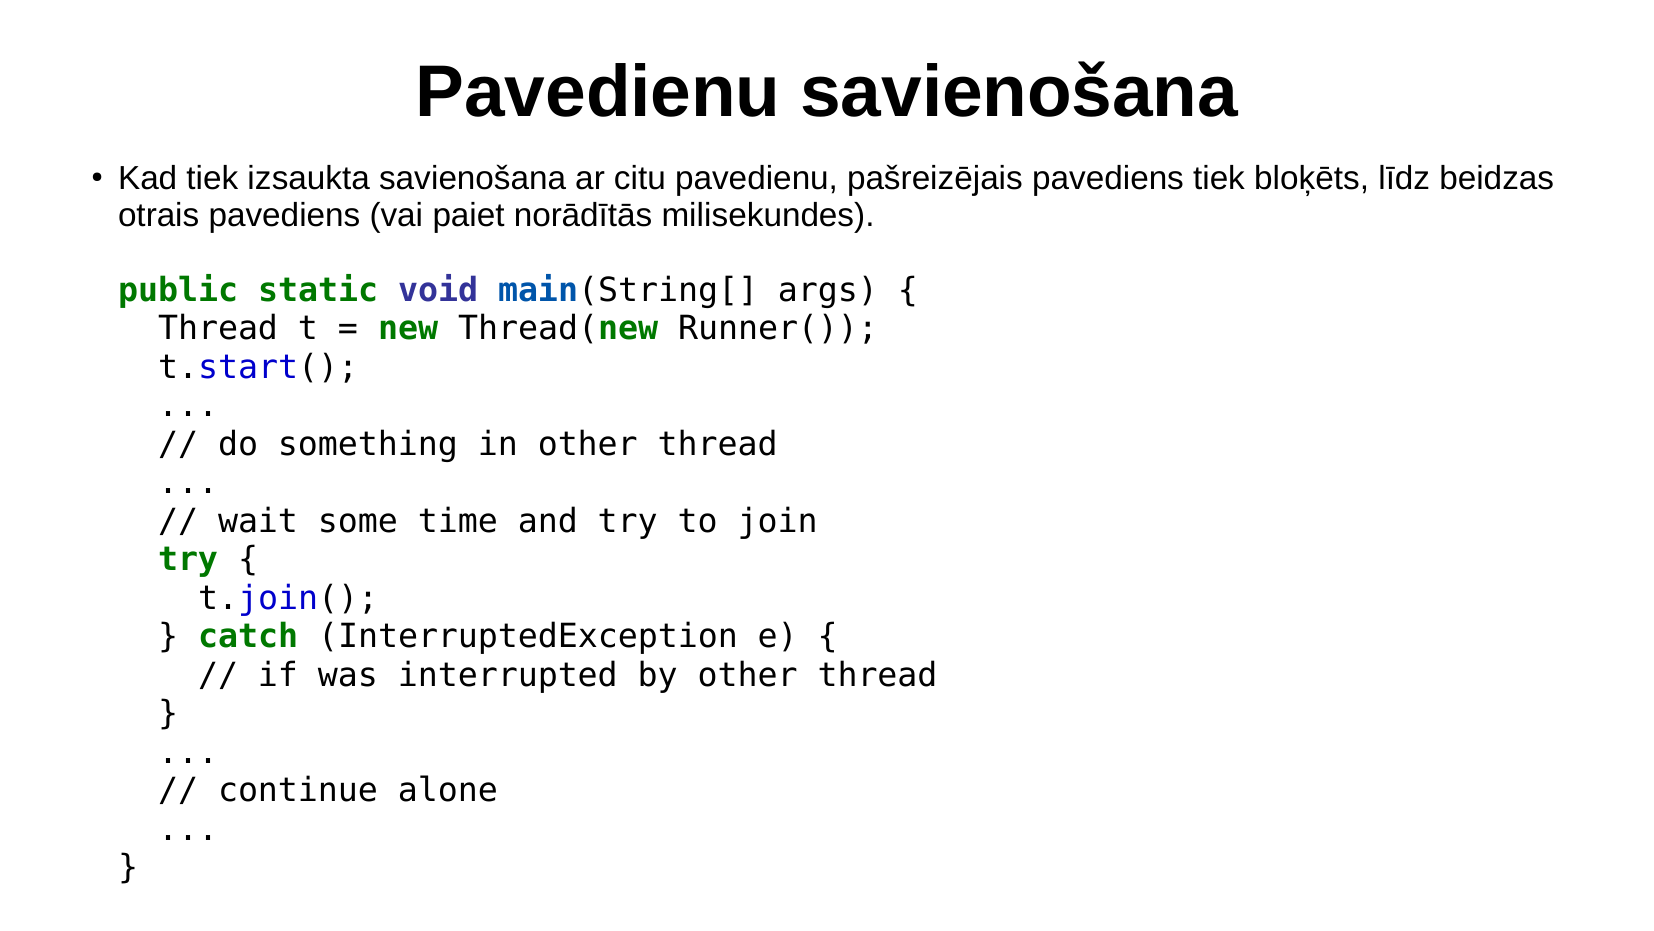

# Pavedienu savienošana
Kad tiek izsaukta savienošana ar citu pavedienu, pašreizējais pavediens tiek bloķēts, līdz beidzas otrais pavediens (vai paiet norādītās milisekundes).
public static void main(String[] args) {
 Thread t = new Thread(new Runner());
 t.start();
 ...
 // do something in other thread
 ...
 // wait some time and try to join
 try {
 t.join();
 } catch (InterruptedException e) {
 // if was interrupted by other thread
 }
 ...
 // continue alone
 ...
}